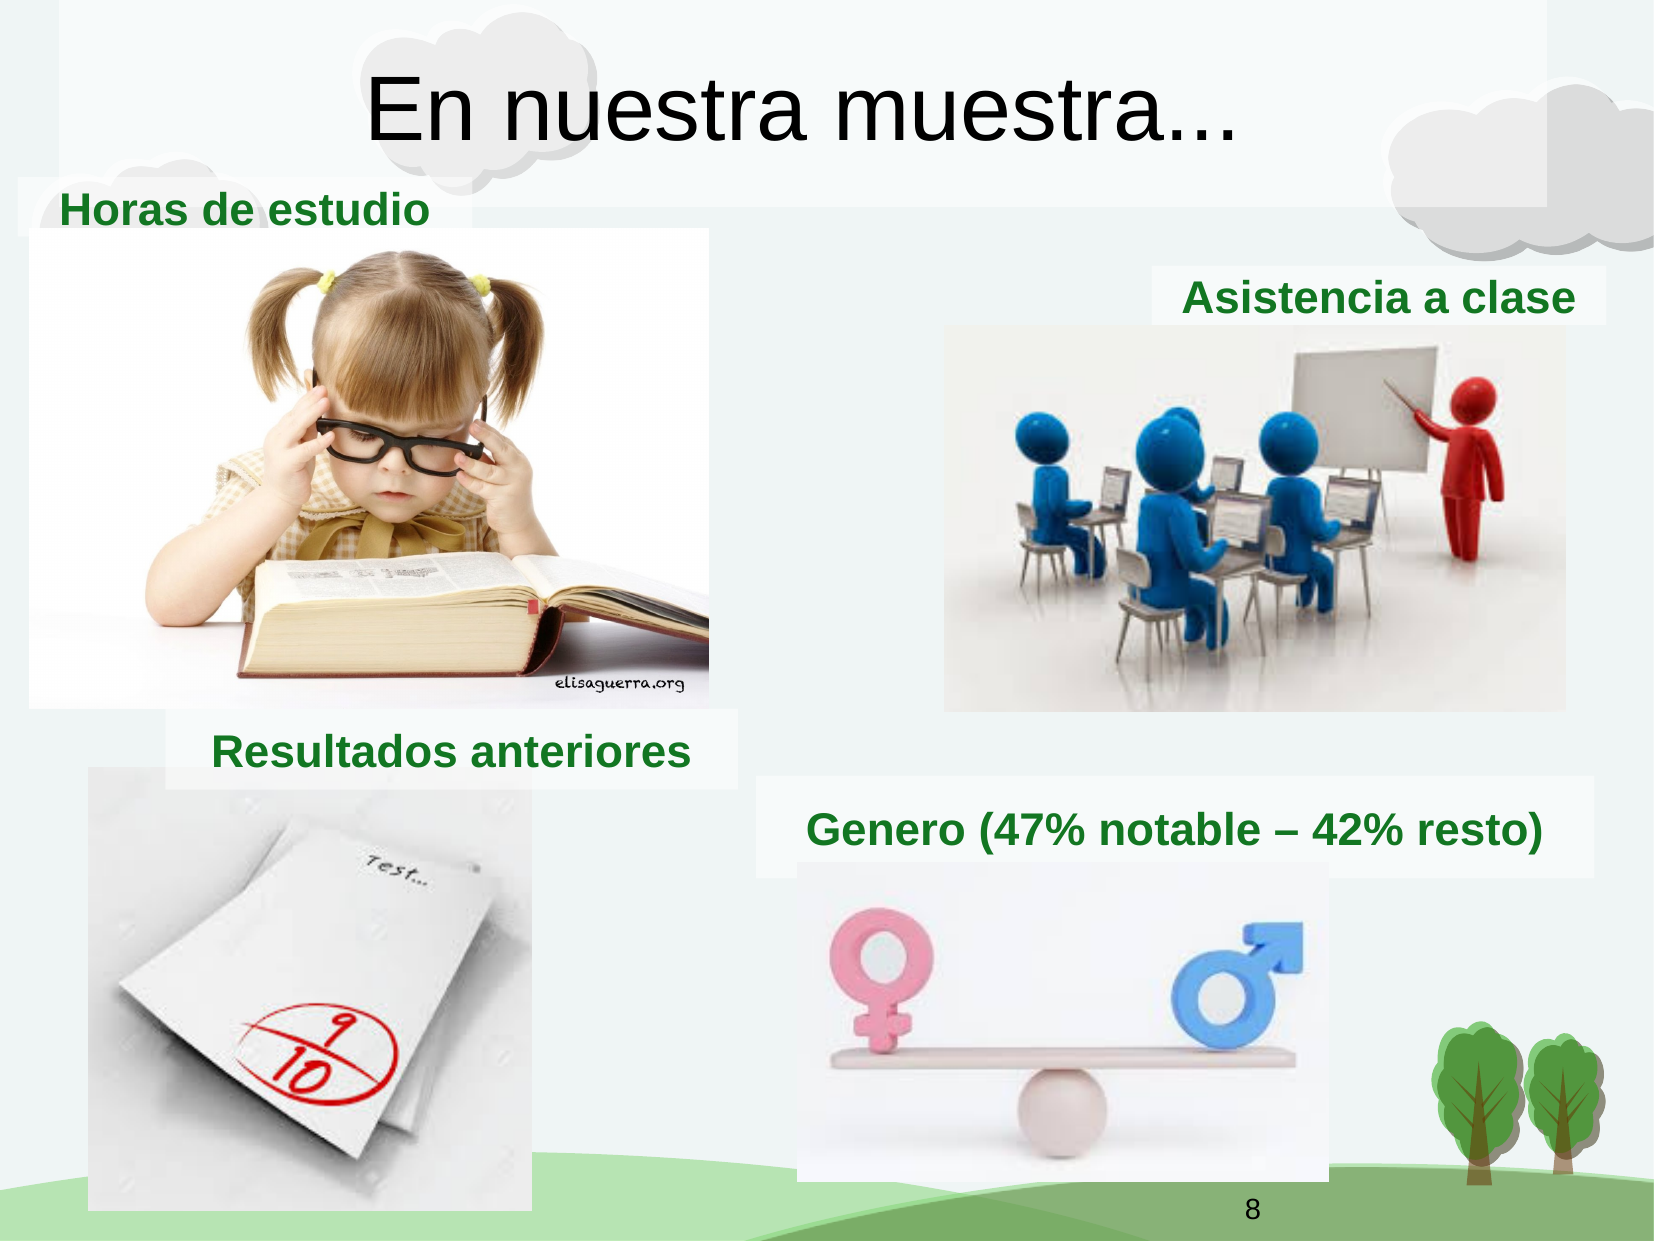

# En nuestra muestra...
Horas de estudio
Asistencia a clase
Resultados anteriores
Genero (47% notable – 42% resto)